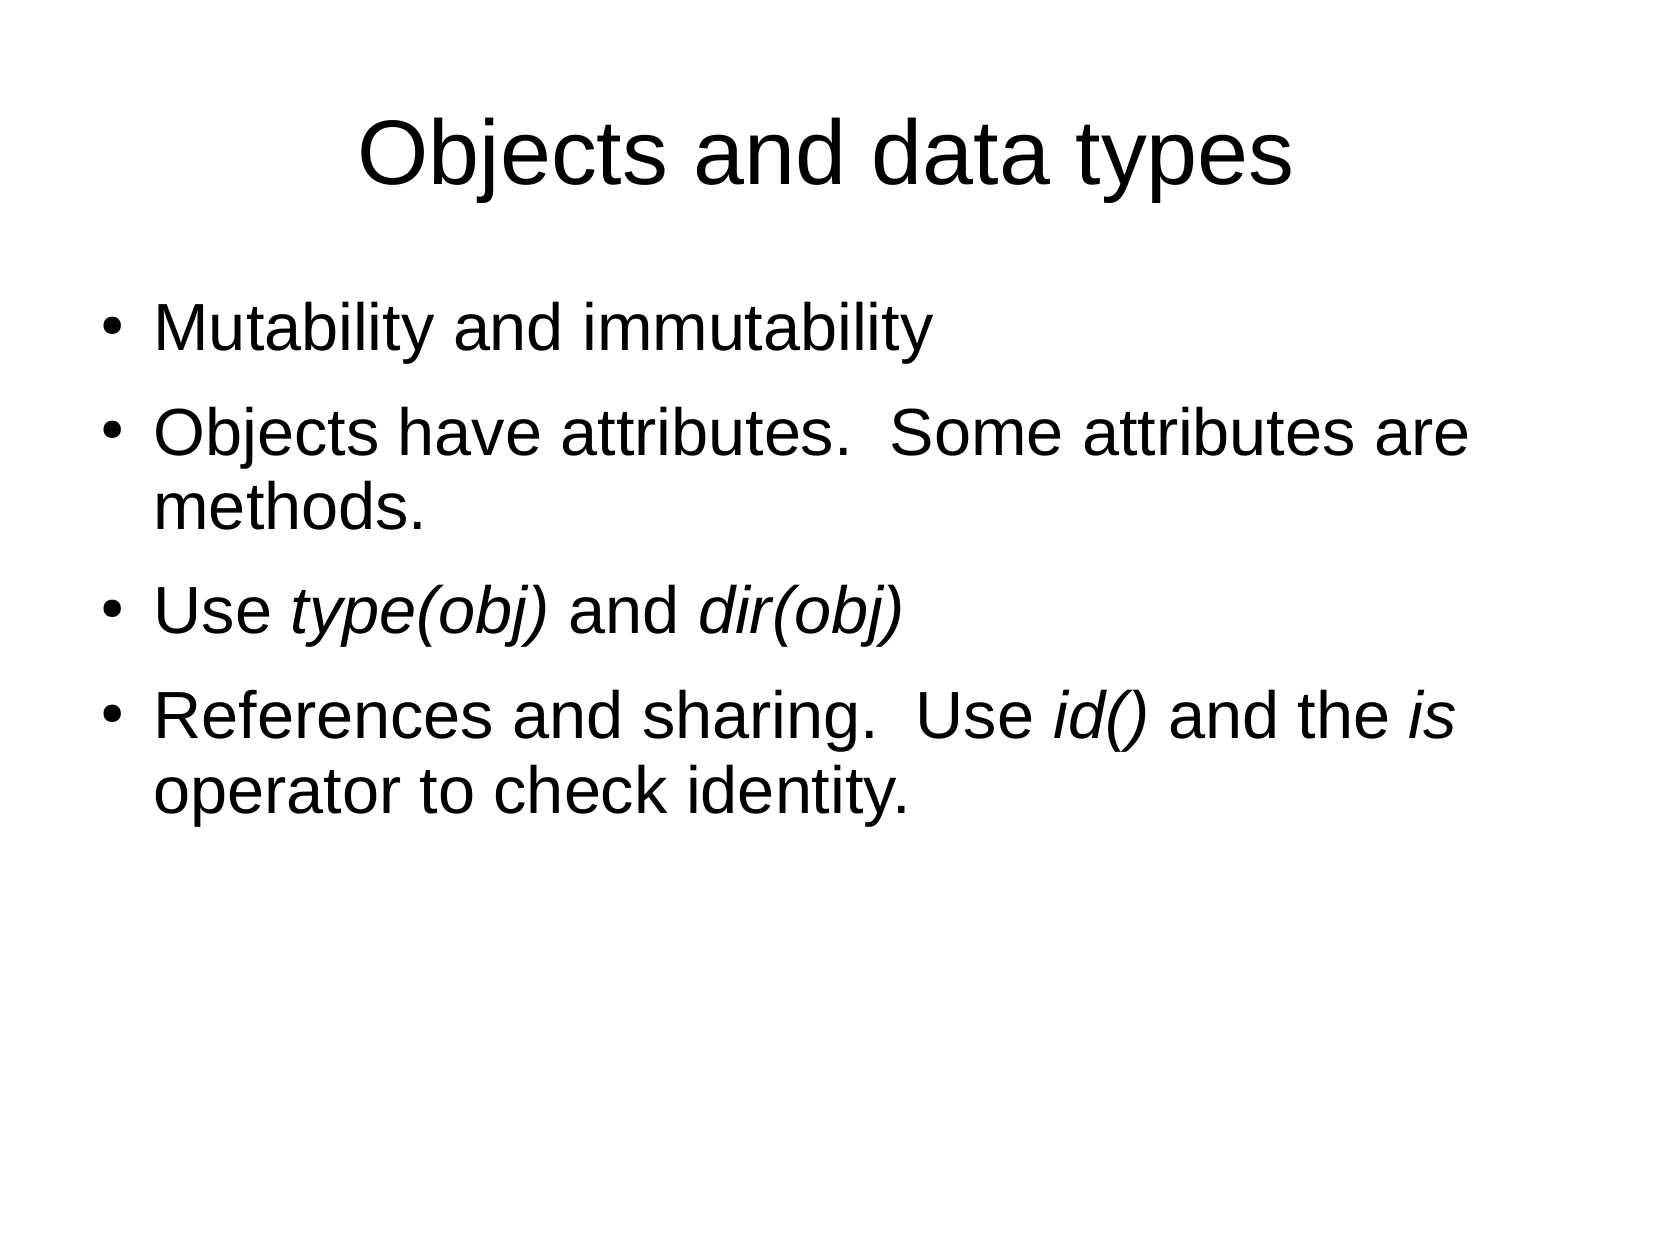

# Objects and data types
Mutability and immutability
Objects have attributes. Some attributes are methods.
Use type(obj) and dir(obj)
References and sharing. Use id() and the is operator to check identity.